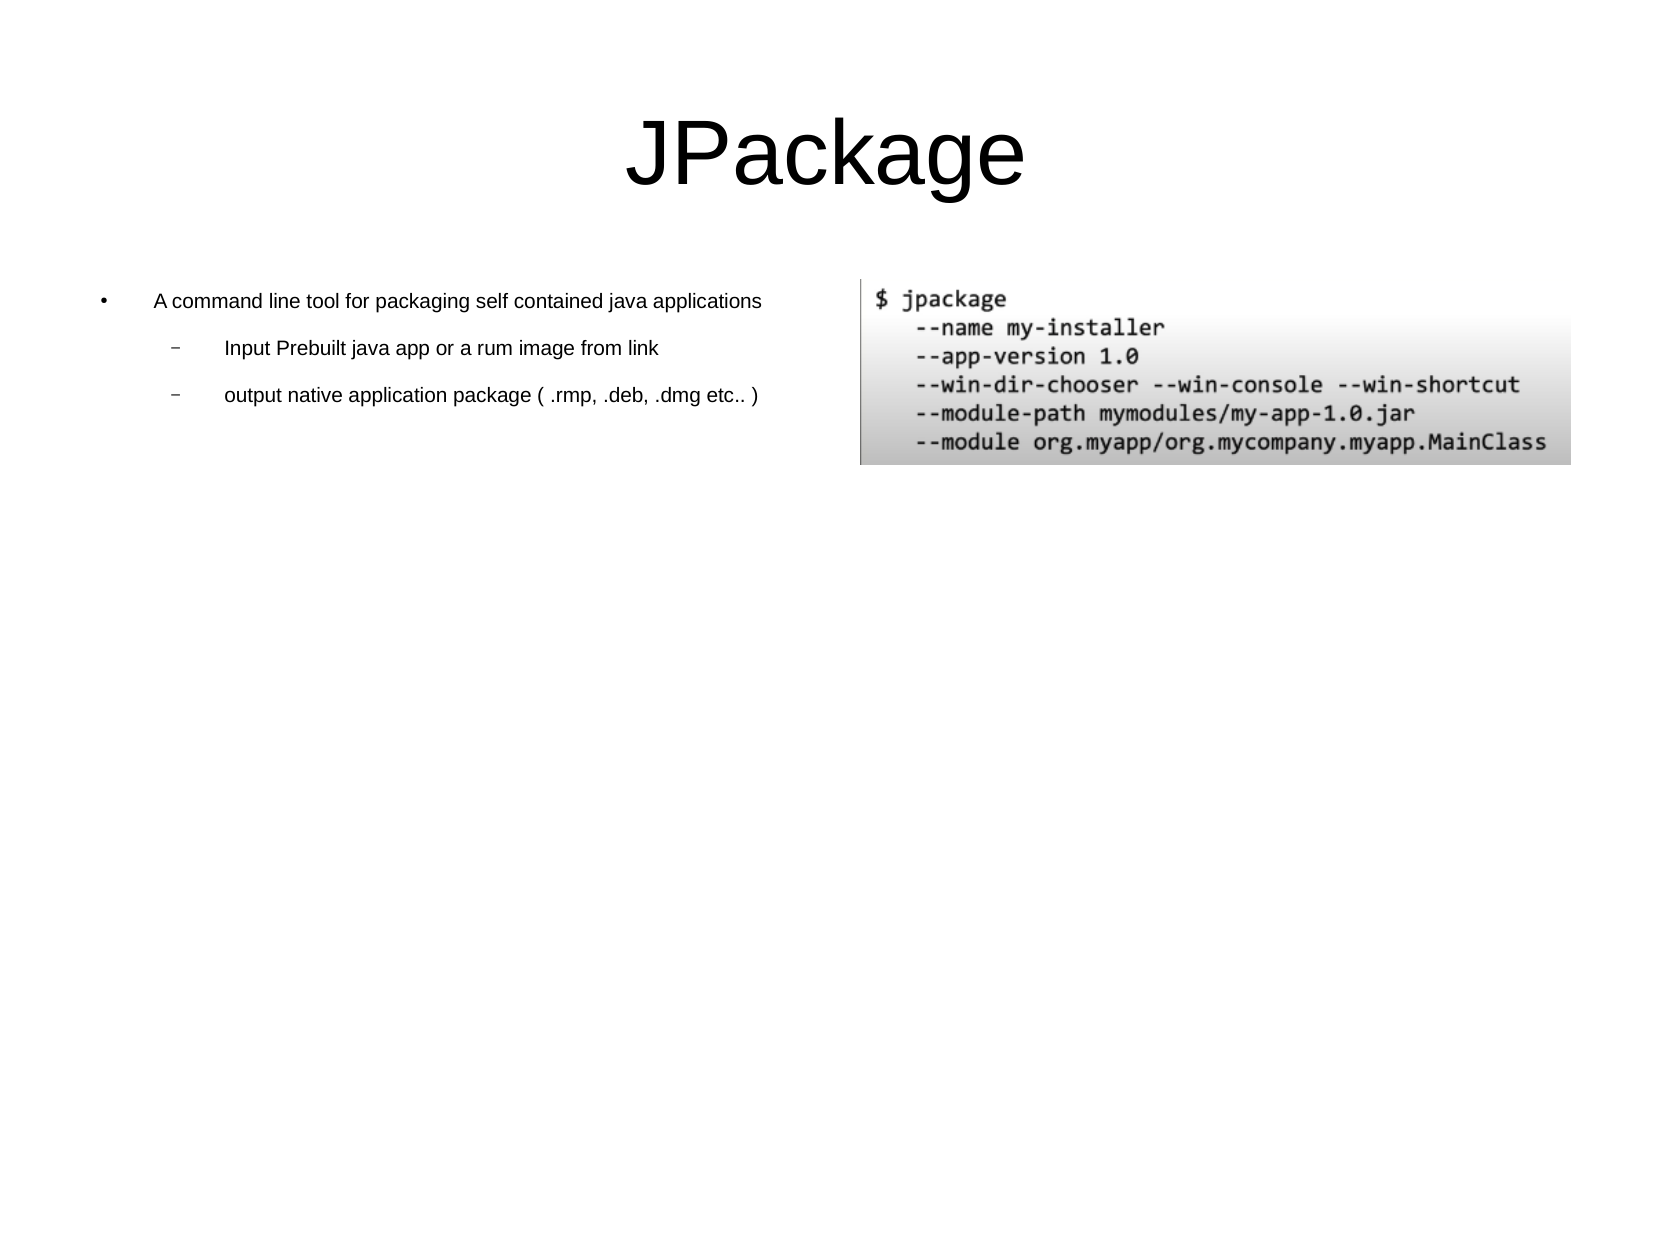

# JPackage
A command line tool for packaging self contained java applications
Input Prebuilt java app or a rum image from link
output native application package ( .rmp, .deb, .dmg etc.. )